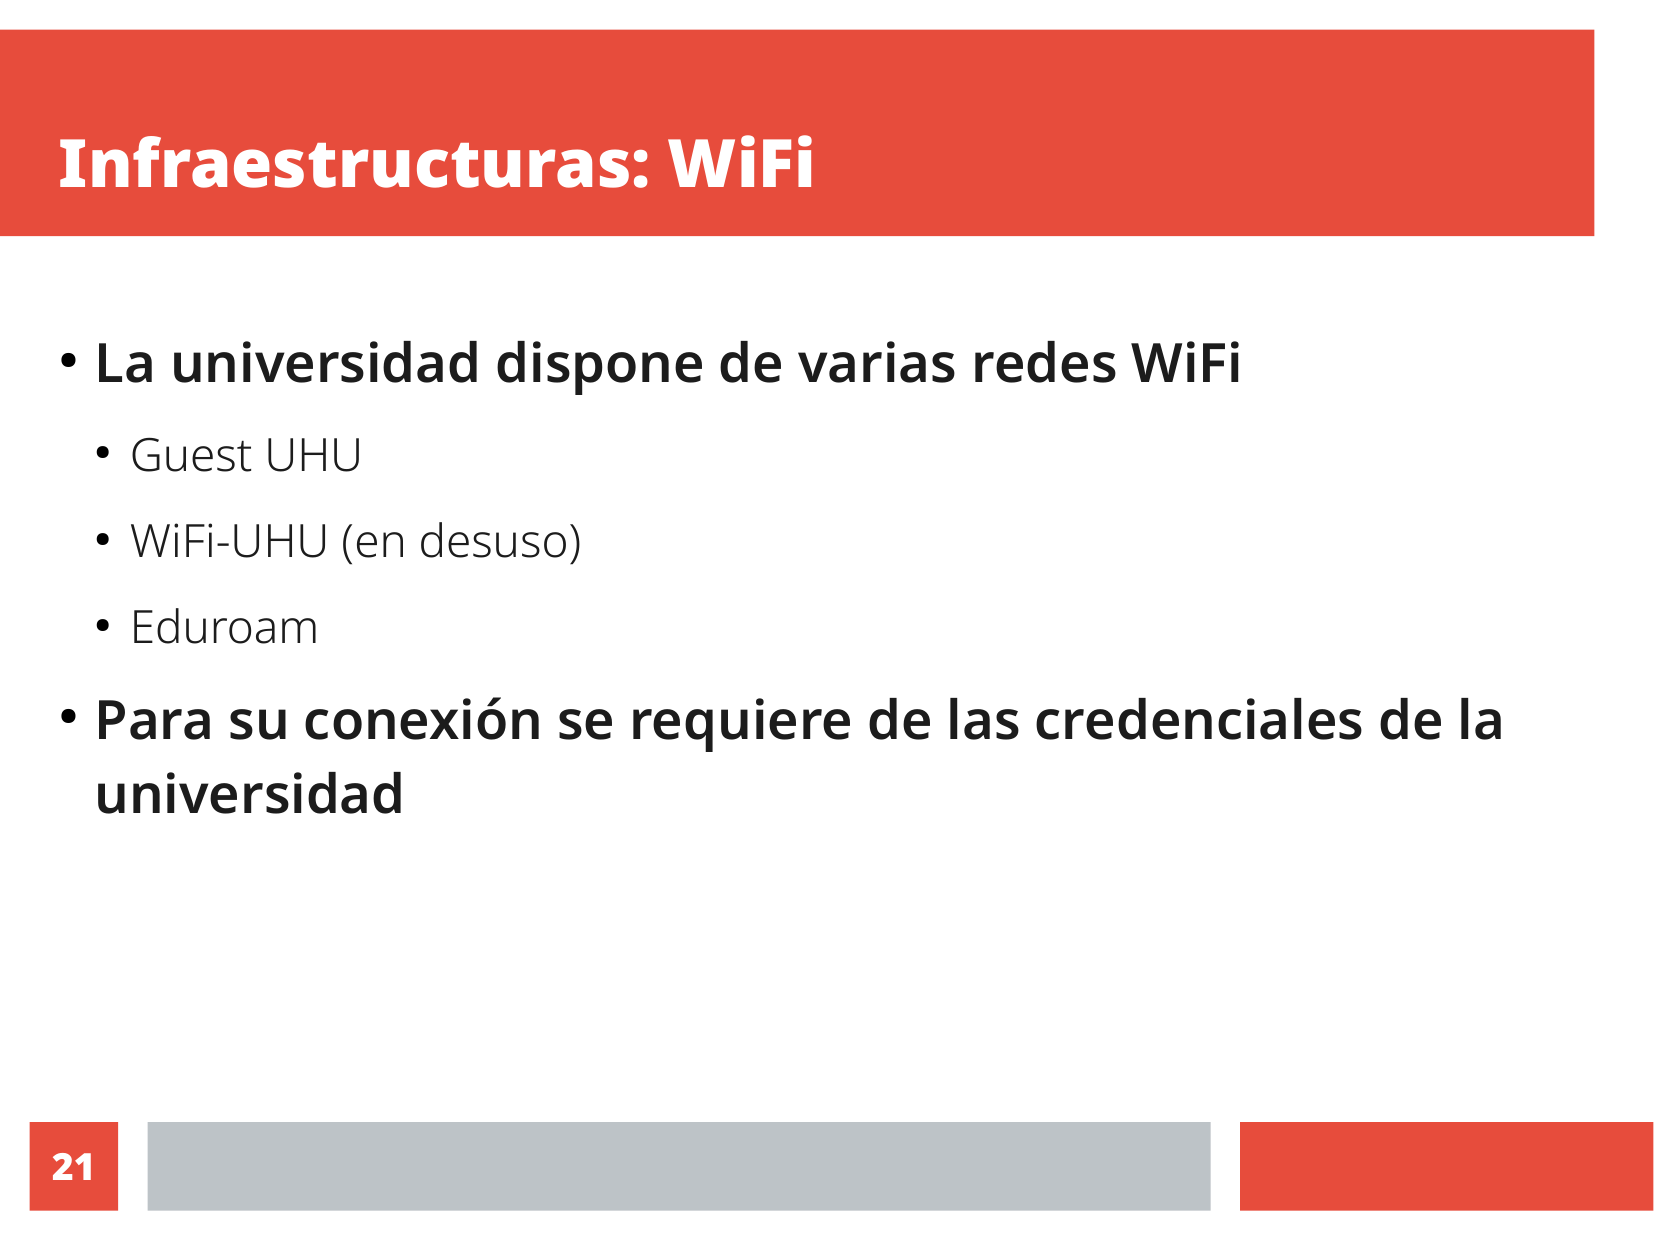

# Infraestructuras: WiFi
La universidad dispone de varias redes WiFi
Guest UHU
WiFi-UHU (en desuso)
Eduroam
Para su conexión se requiere de las credenciales de la universidad
21